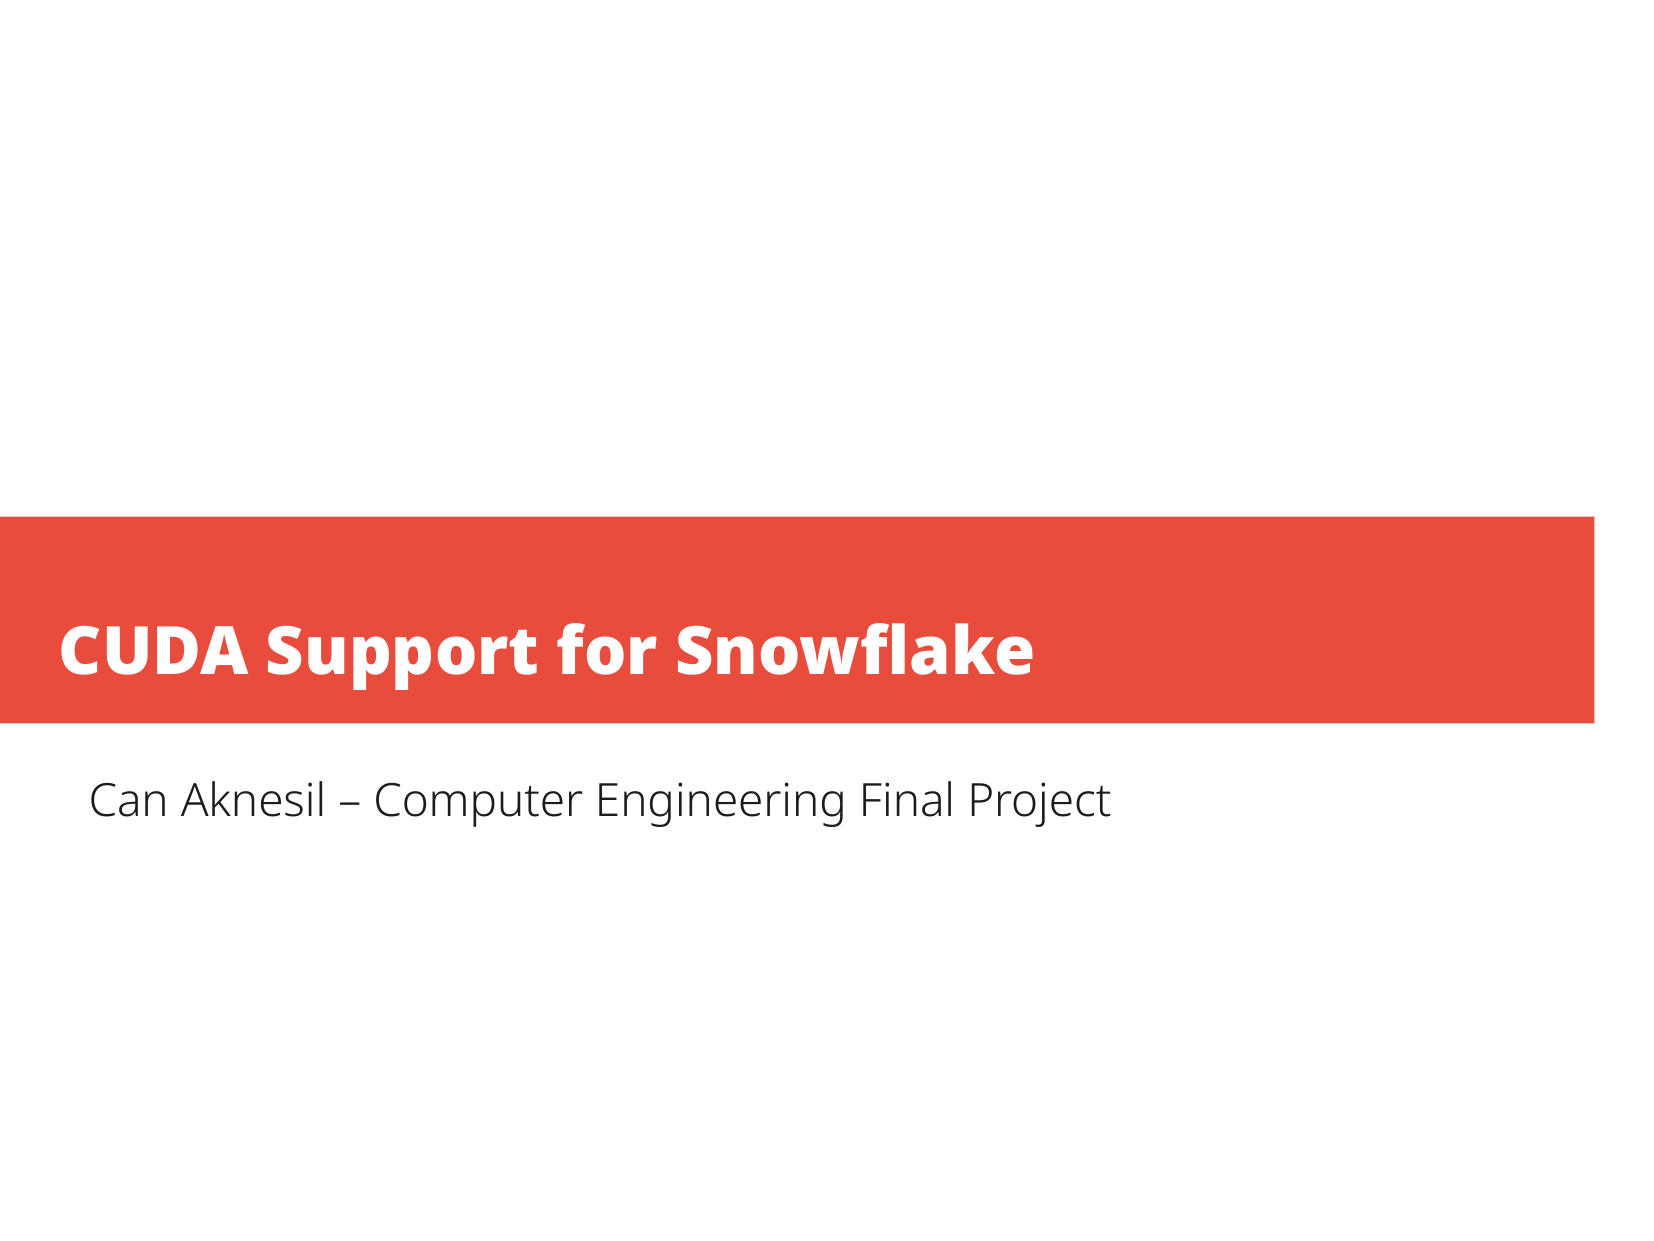

# CUDA Support for Snowflake
Can Aknesil – Computer Engineering Final Project